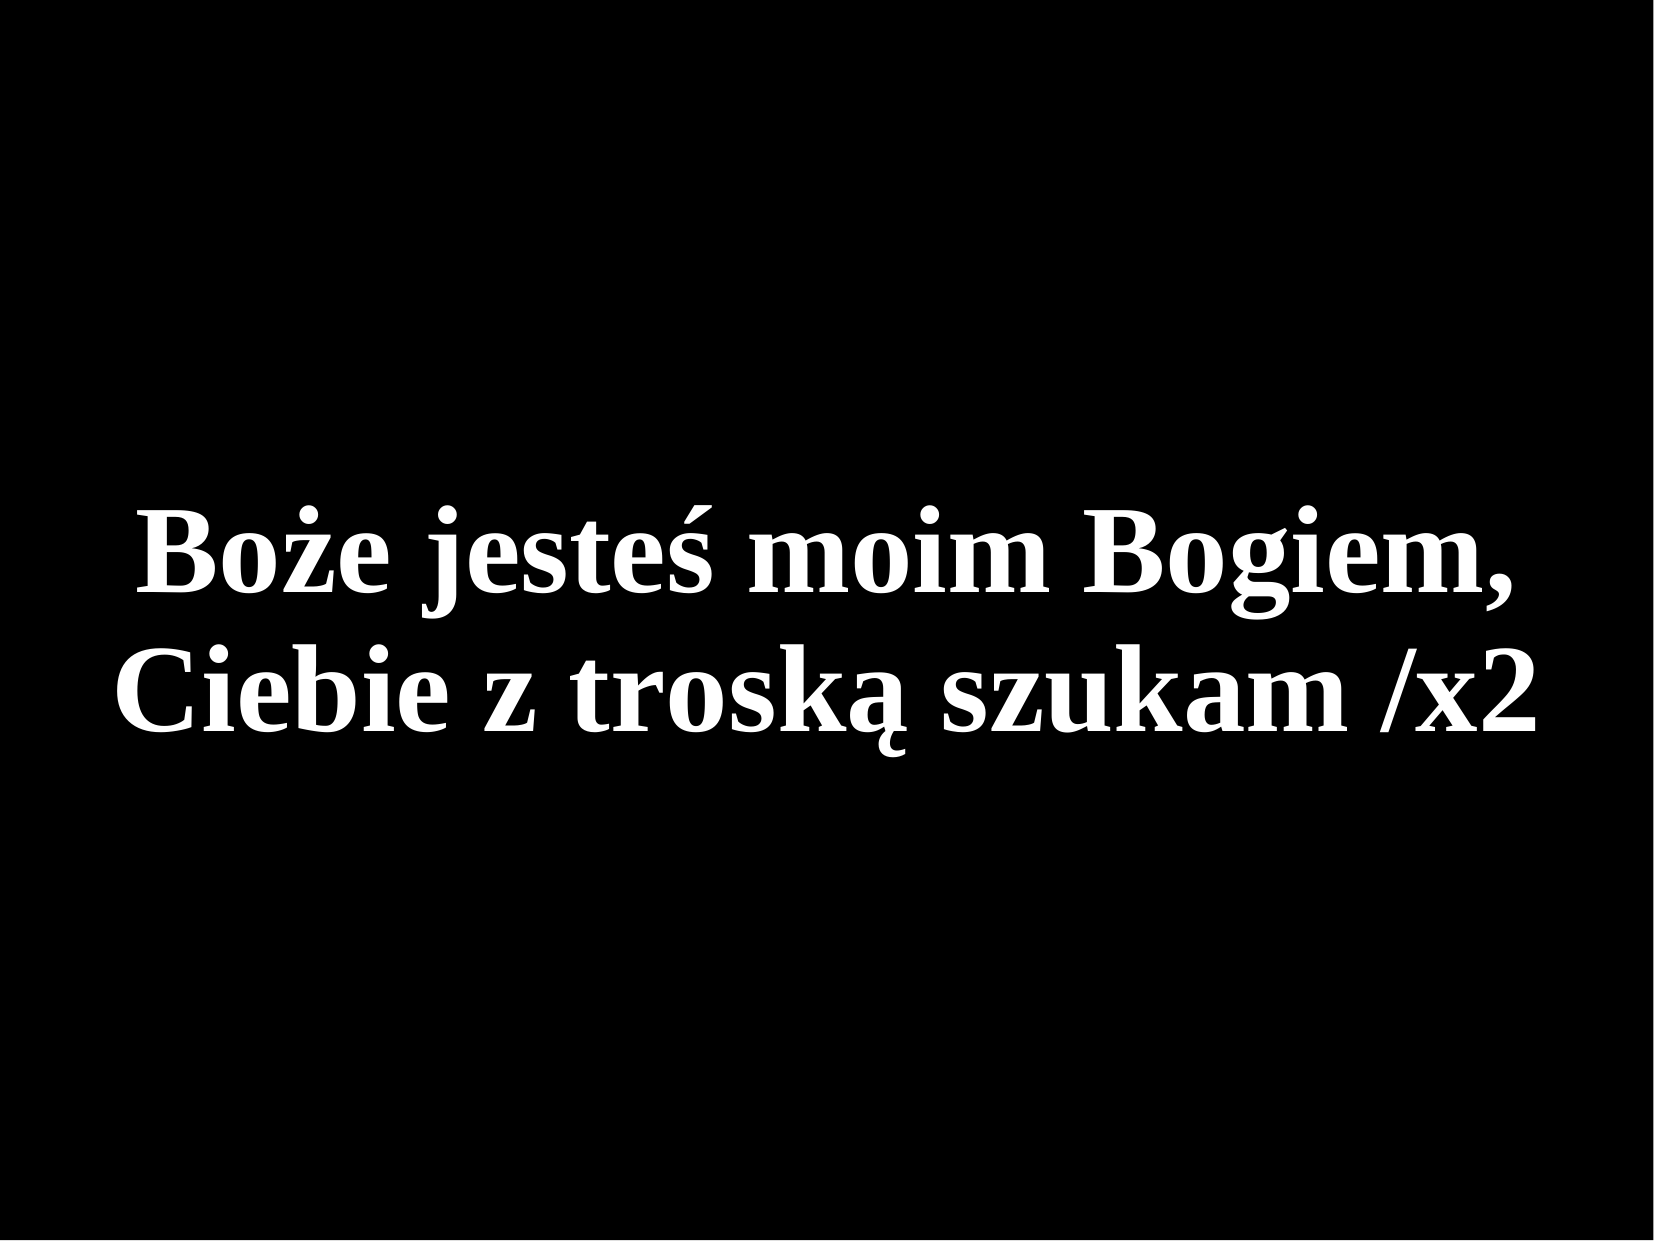

# Boże jesteś moim Bogiem, Ciebie z troską szukam /x2